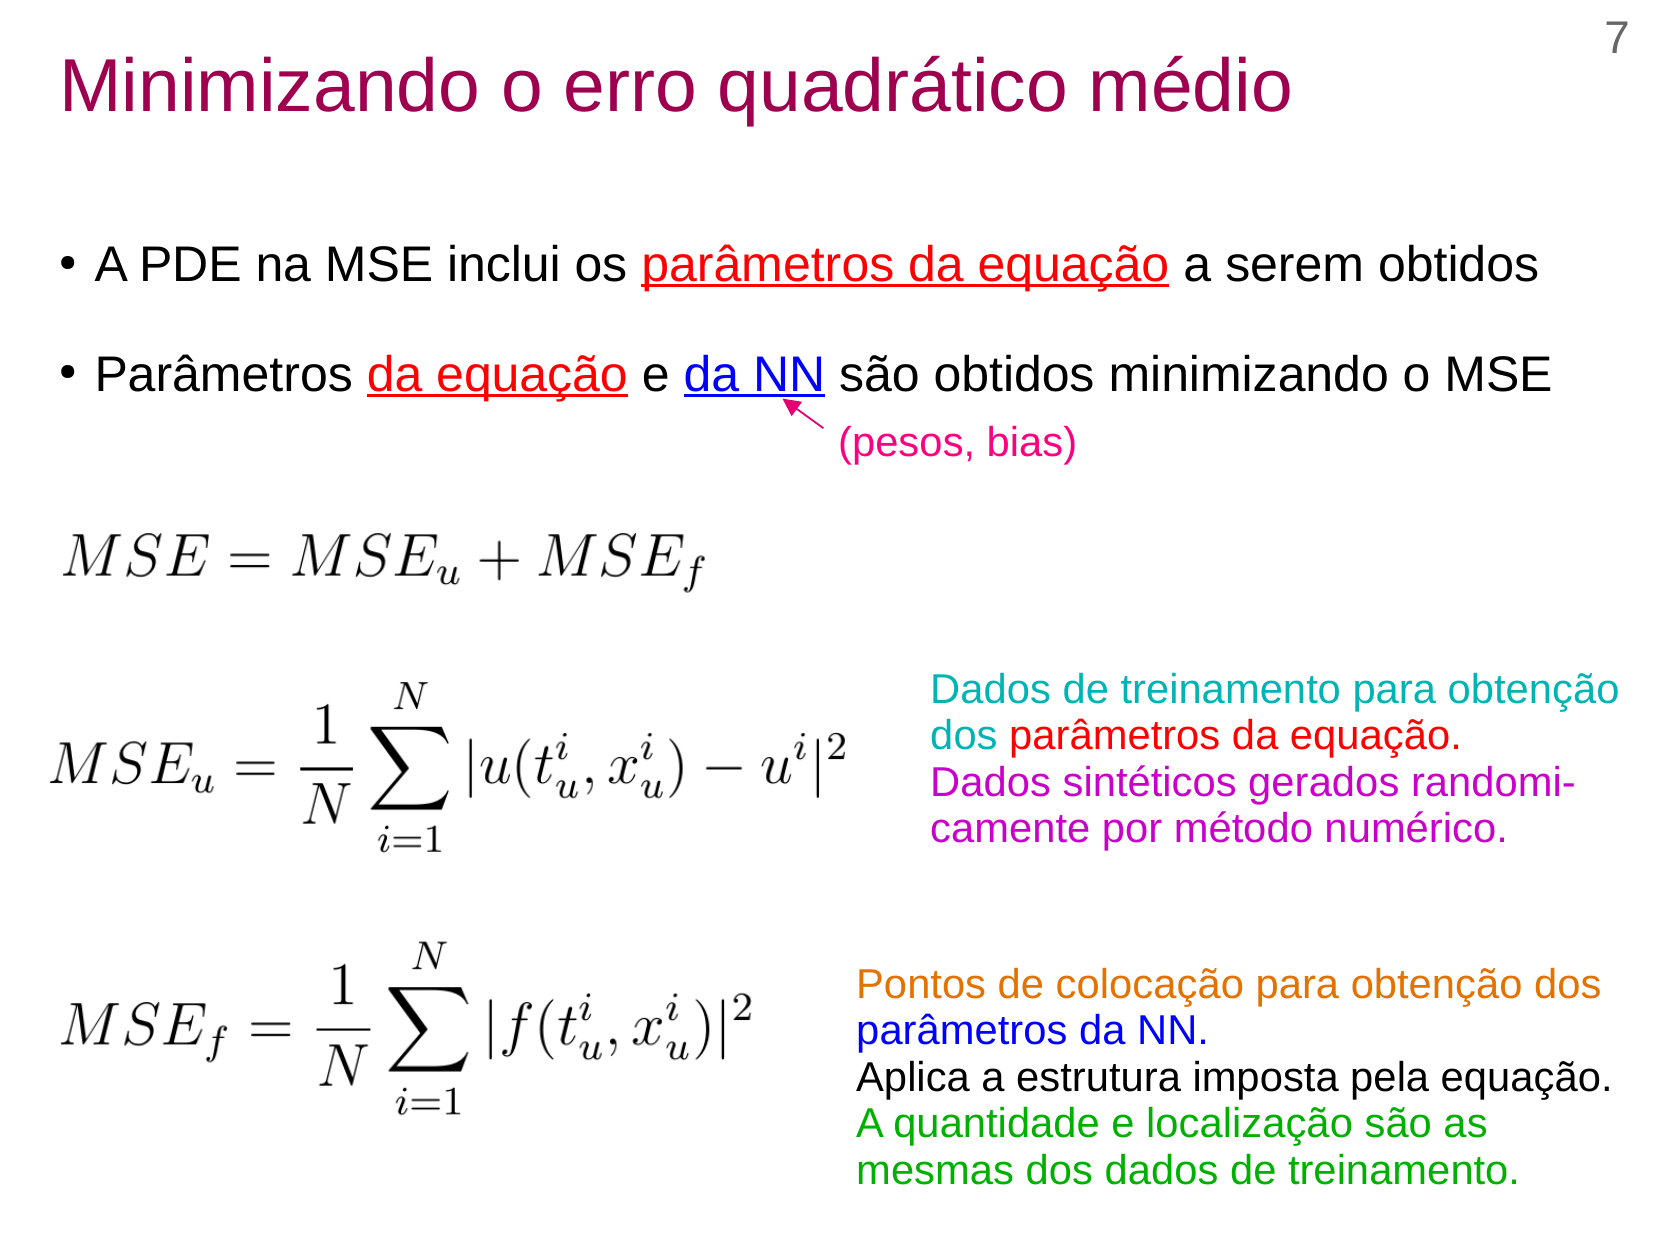

7
# Minimizando o erro quadrático médio
A PDE na MSE inclui os parâmetros da equação a serem obtidos
Parâmetros da equação e da NN são obtidos minimizando o MSE
(pesos, bias)
Dados de treinamento para obtenção dos parâmetros da equação.
Dados sintéticos gerados randomi-camente por método numérico.
Pontos de colocação para obtenção dos parâmetros da NN.
Aplica a estrutura imposta pela equação.
A quantidade e localização são as mesmas dos dados de treinamento.